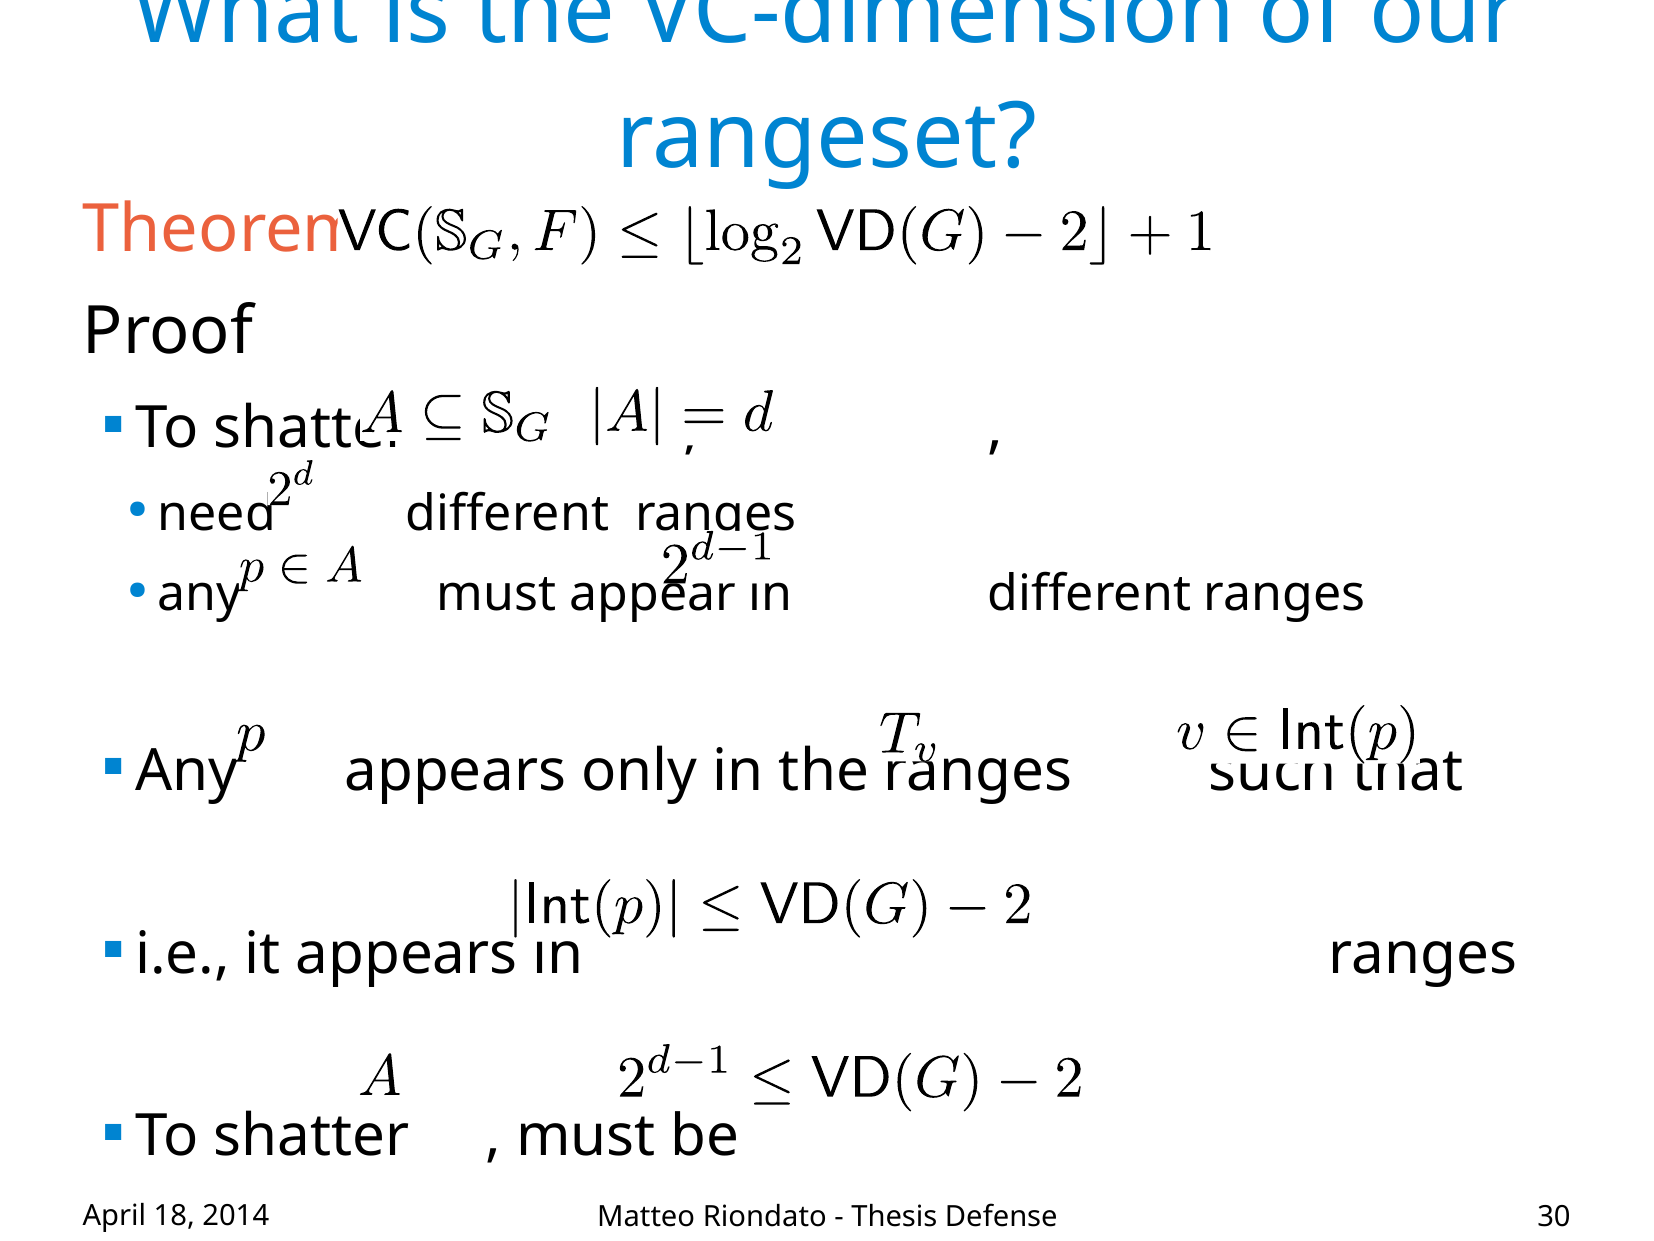

# What is the VC-dimension of our rangeset?
Theorem:
Proof
To shatter , ,
need different ranges
any must appear in different ranges
Any appears only in the ranges such that
i.e., it appears in ranges
To shatter , must be
April 18, 2014
Matteo Riondato - Thesis Defense
30